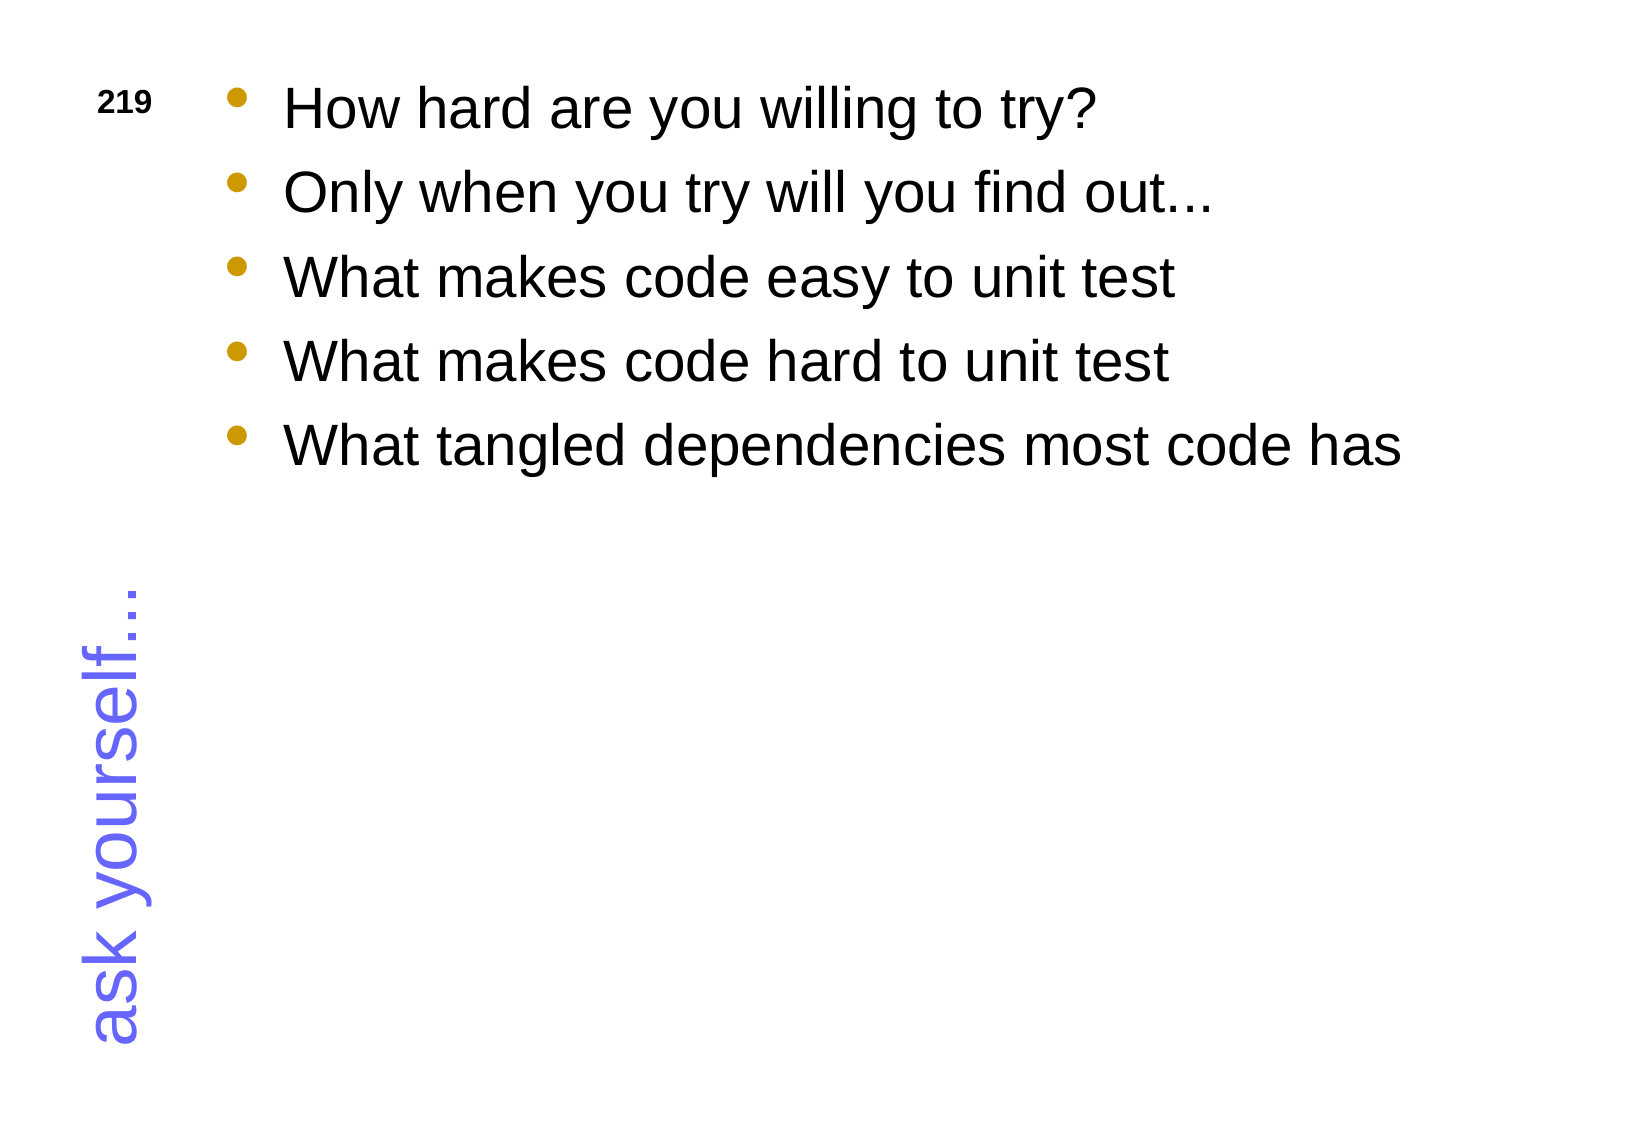

219
How hard are you willing to try?
Only when you try will you find out...
What makes code easy to unit test
What makes code hard to unit test
What tangled dependencies most code has
# ask yourself...